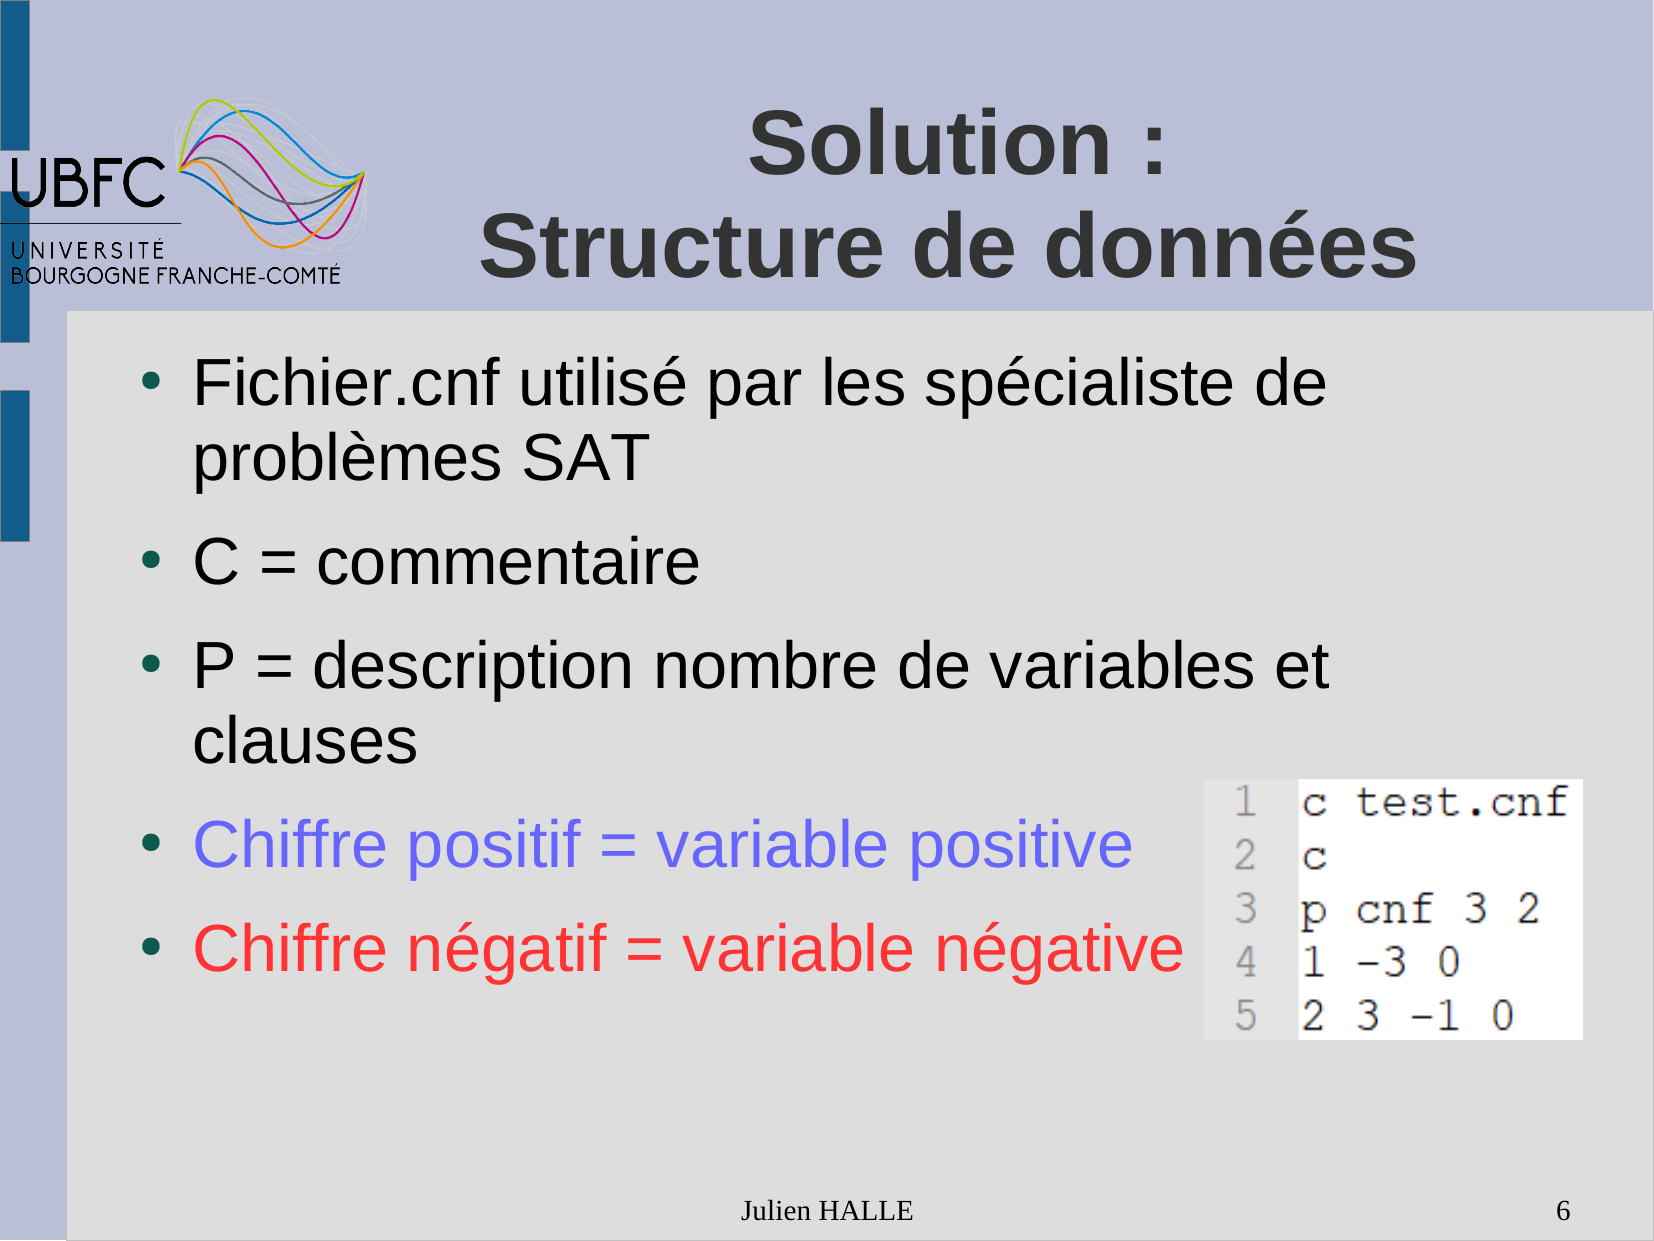

# Solution : Structure de données
Fichier.cnf utilisé par les spécialiste de problèmes SAT
C = commentaire
P = description nombre de variables et clauses
Chiffre positif = variable positive
Chiffre négatif = variable négative
Julien HALLE
6